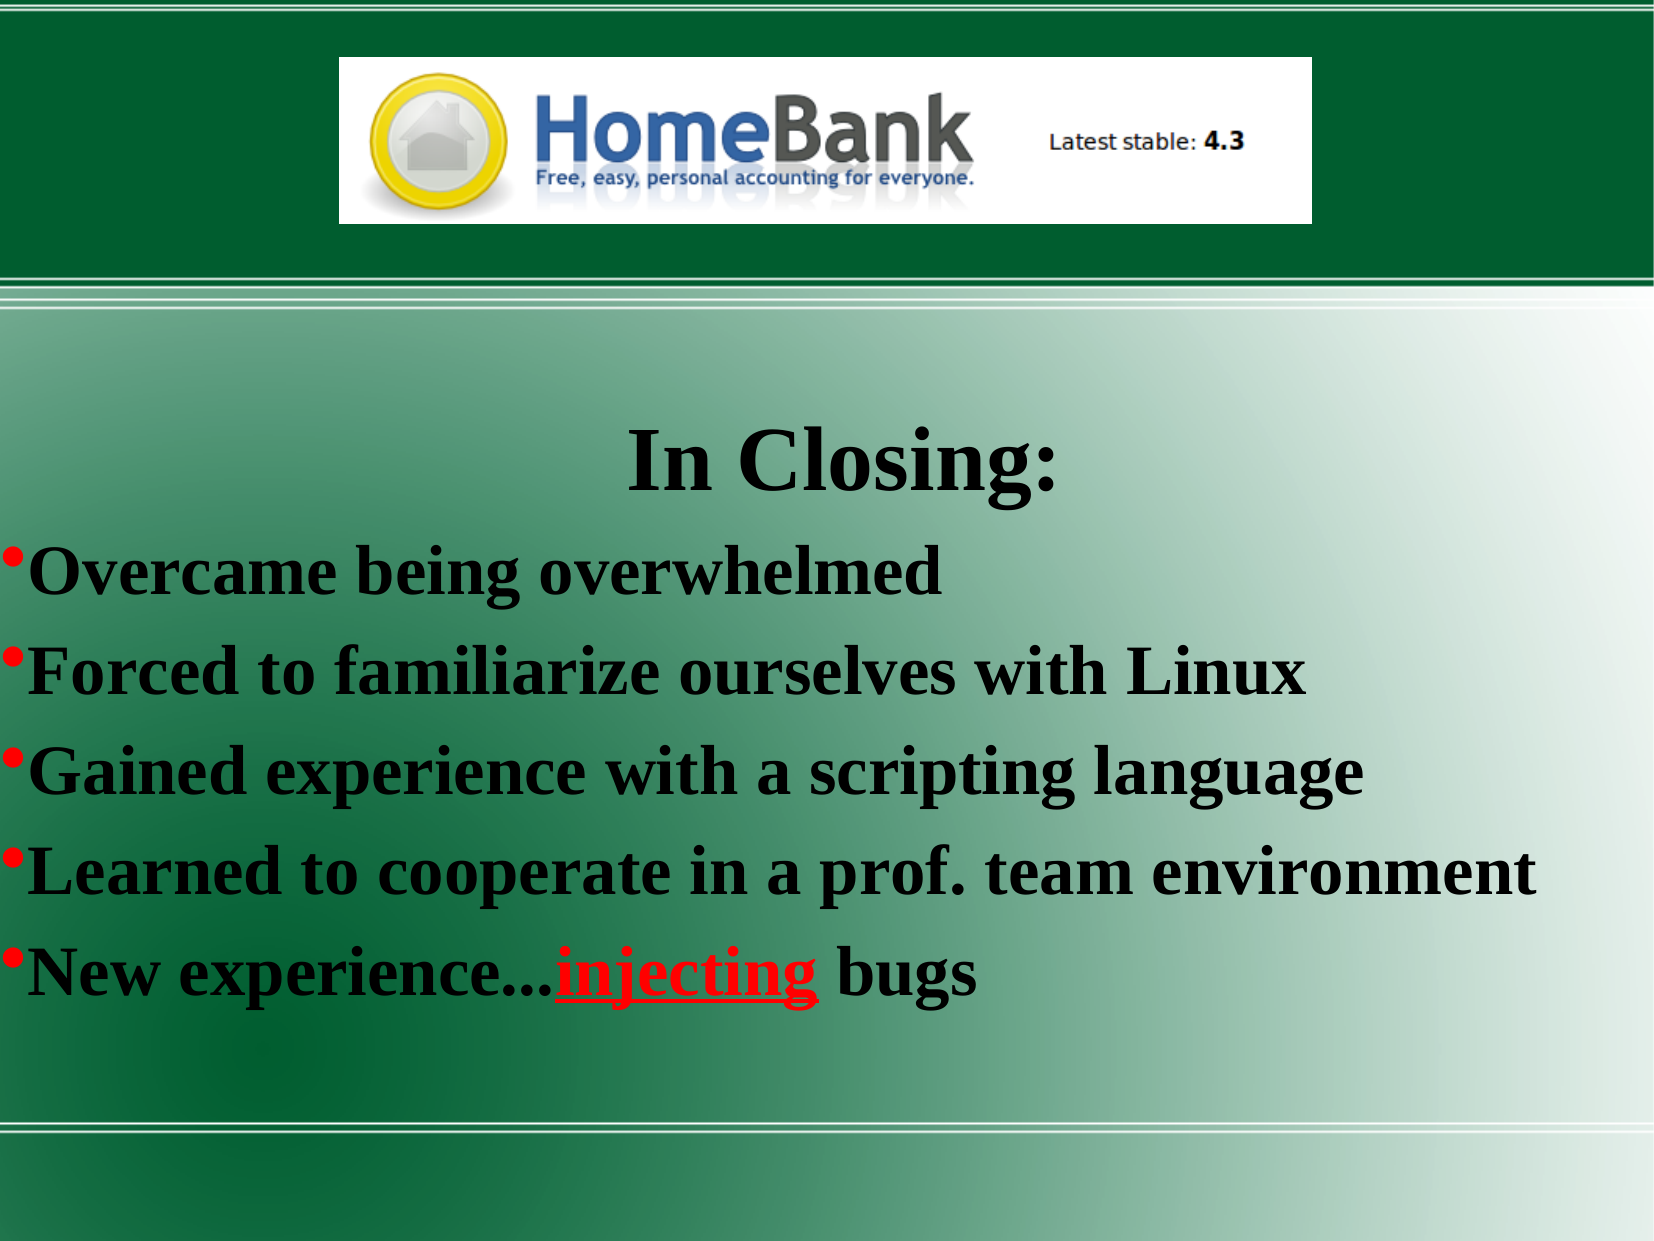

In Closing:
Overcame being overwhelmed
Forced to familiarize ourselves with Linux
Gained experience with a scripting language
Learned to cooperate in a prof. team environment
New experience...injecting bugs